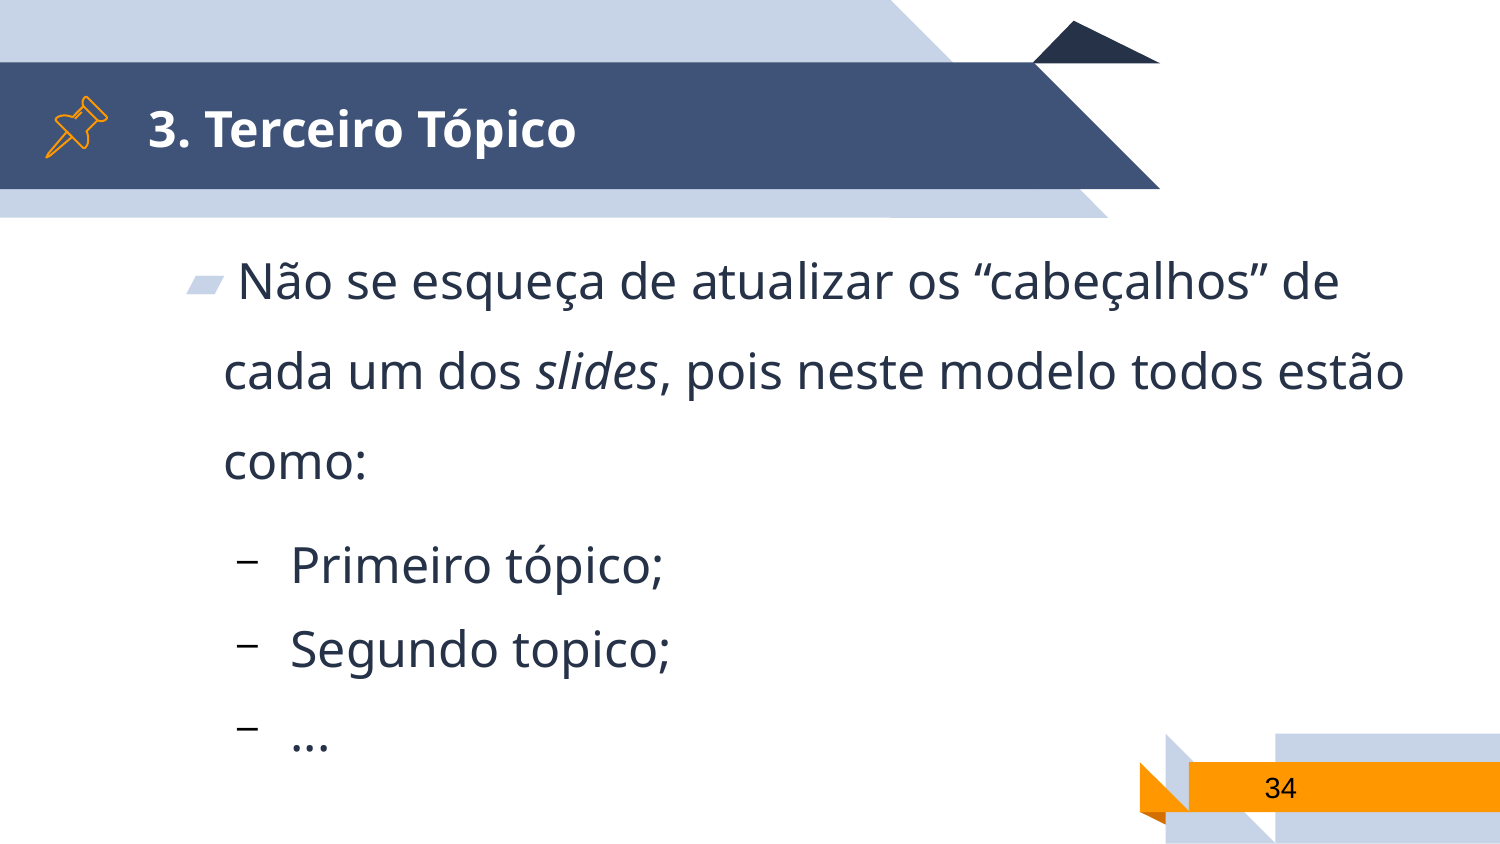

# 3. Terceiro Tópico
 Não se esqueça de atualizar os “cabeçalhos” de cada um dos slides, pois neste modelo todos estão como:
Primeiro tópico;
Segundo topico;
...